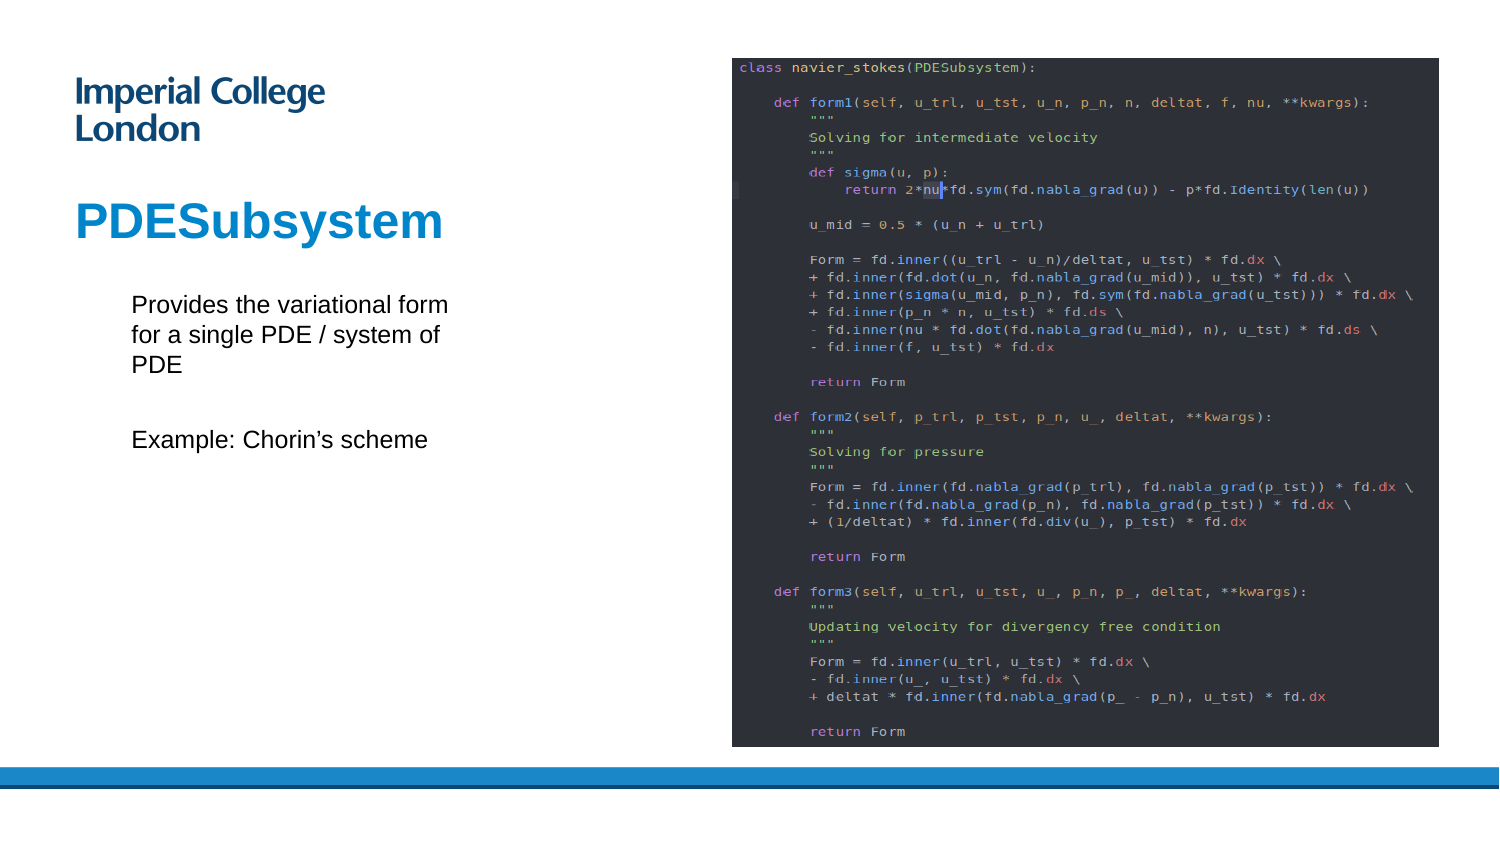

# PDESubsystem
Provides the variational form for a single PDE / system of PDE
Example: Chorin’s scheme